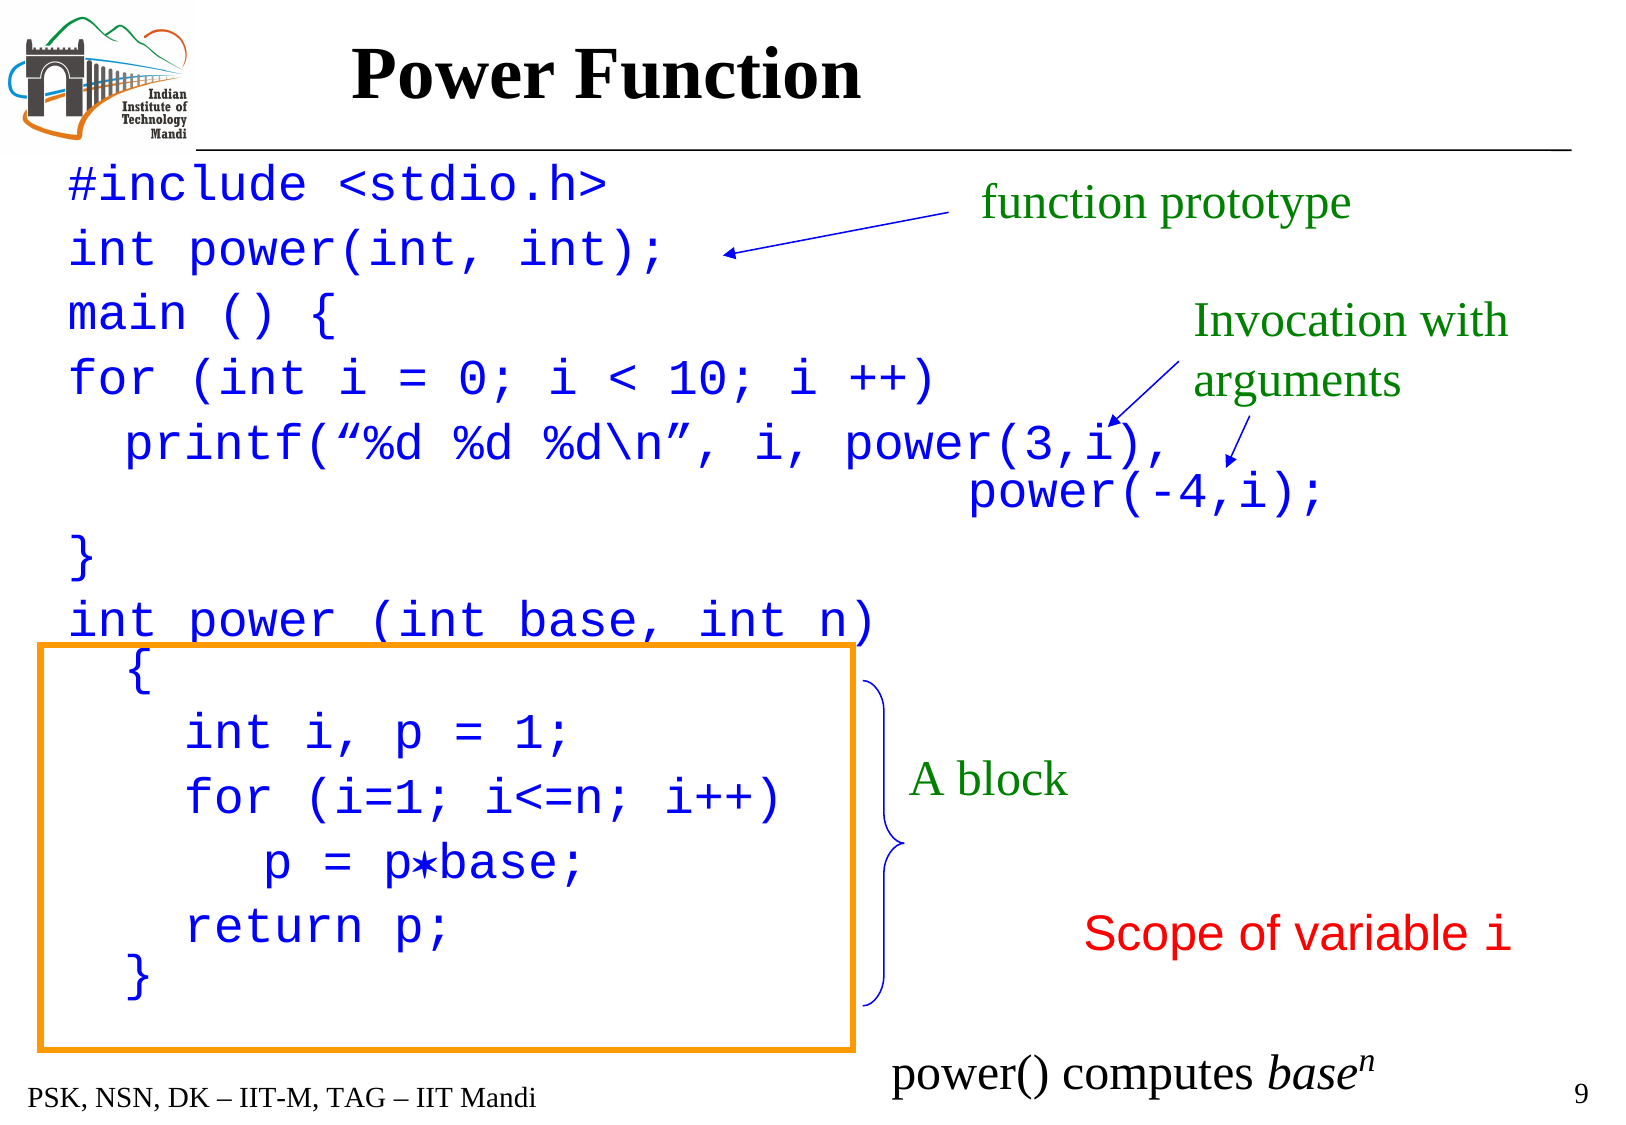

# Power Function
function prototype
#include <stdio.h>
int power(int, int);
main () {
for (int i = 0; i < 10; i ++)
	printf(“%d %d %d\n”, i, power(3,i),
												power(-4,i);
}
int power (int base, int n)
{
	 int i, p = 1;
	 for (i=1; i<=n; i++)
		 p = pbase;
	 return p;
}
Invocation with arguments
A block
Scope of variable i
power() computes basen